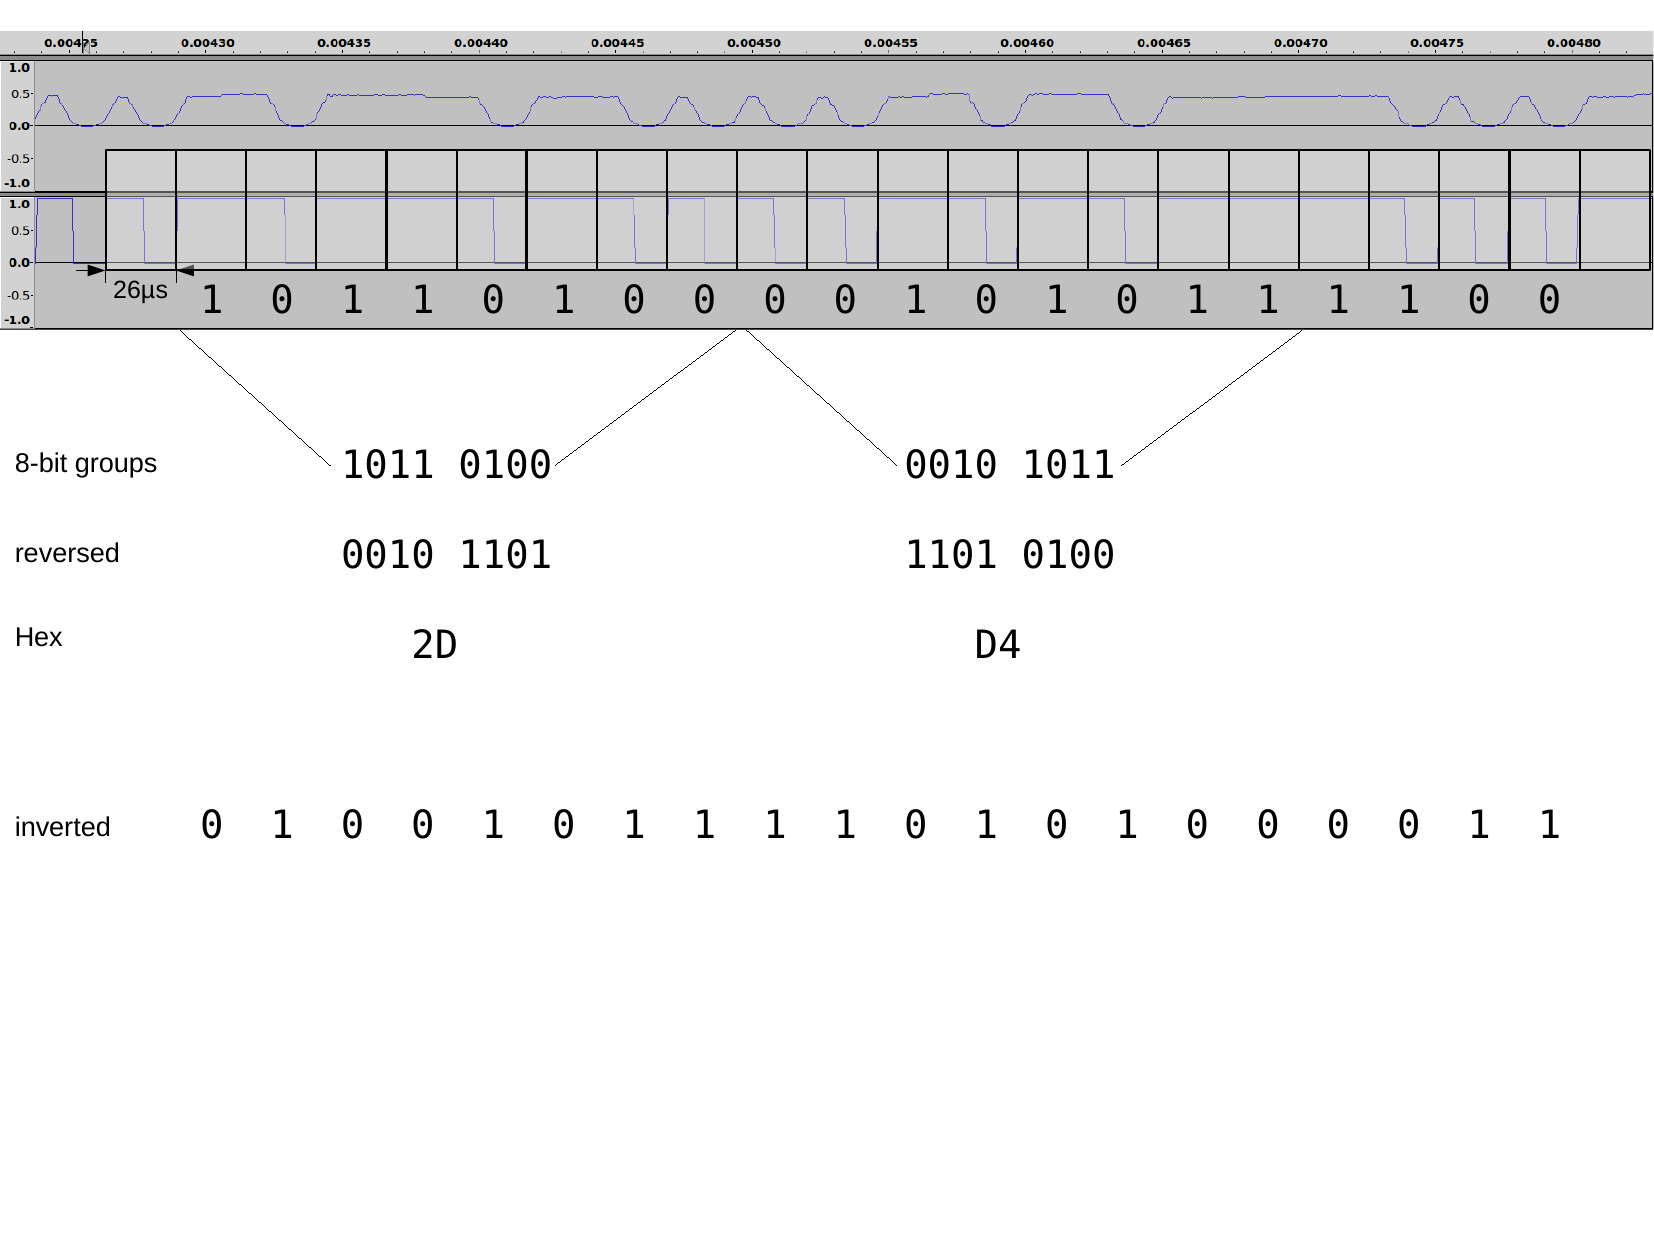

1 0 1 1 0 1 0 0 0 0 1 0 1 0 1 1 1 1 0 0
 1011 0100 0010 1011
8-bit groups
 0010 1101 1101 0100
reversed
Hex
 2D D4
0 1 0 0 1 0 1 1 1 1 0 1 0 1 0 0 0 0 1 1
inverted